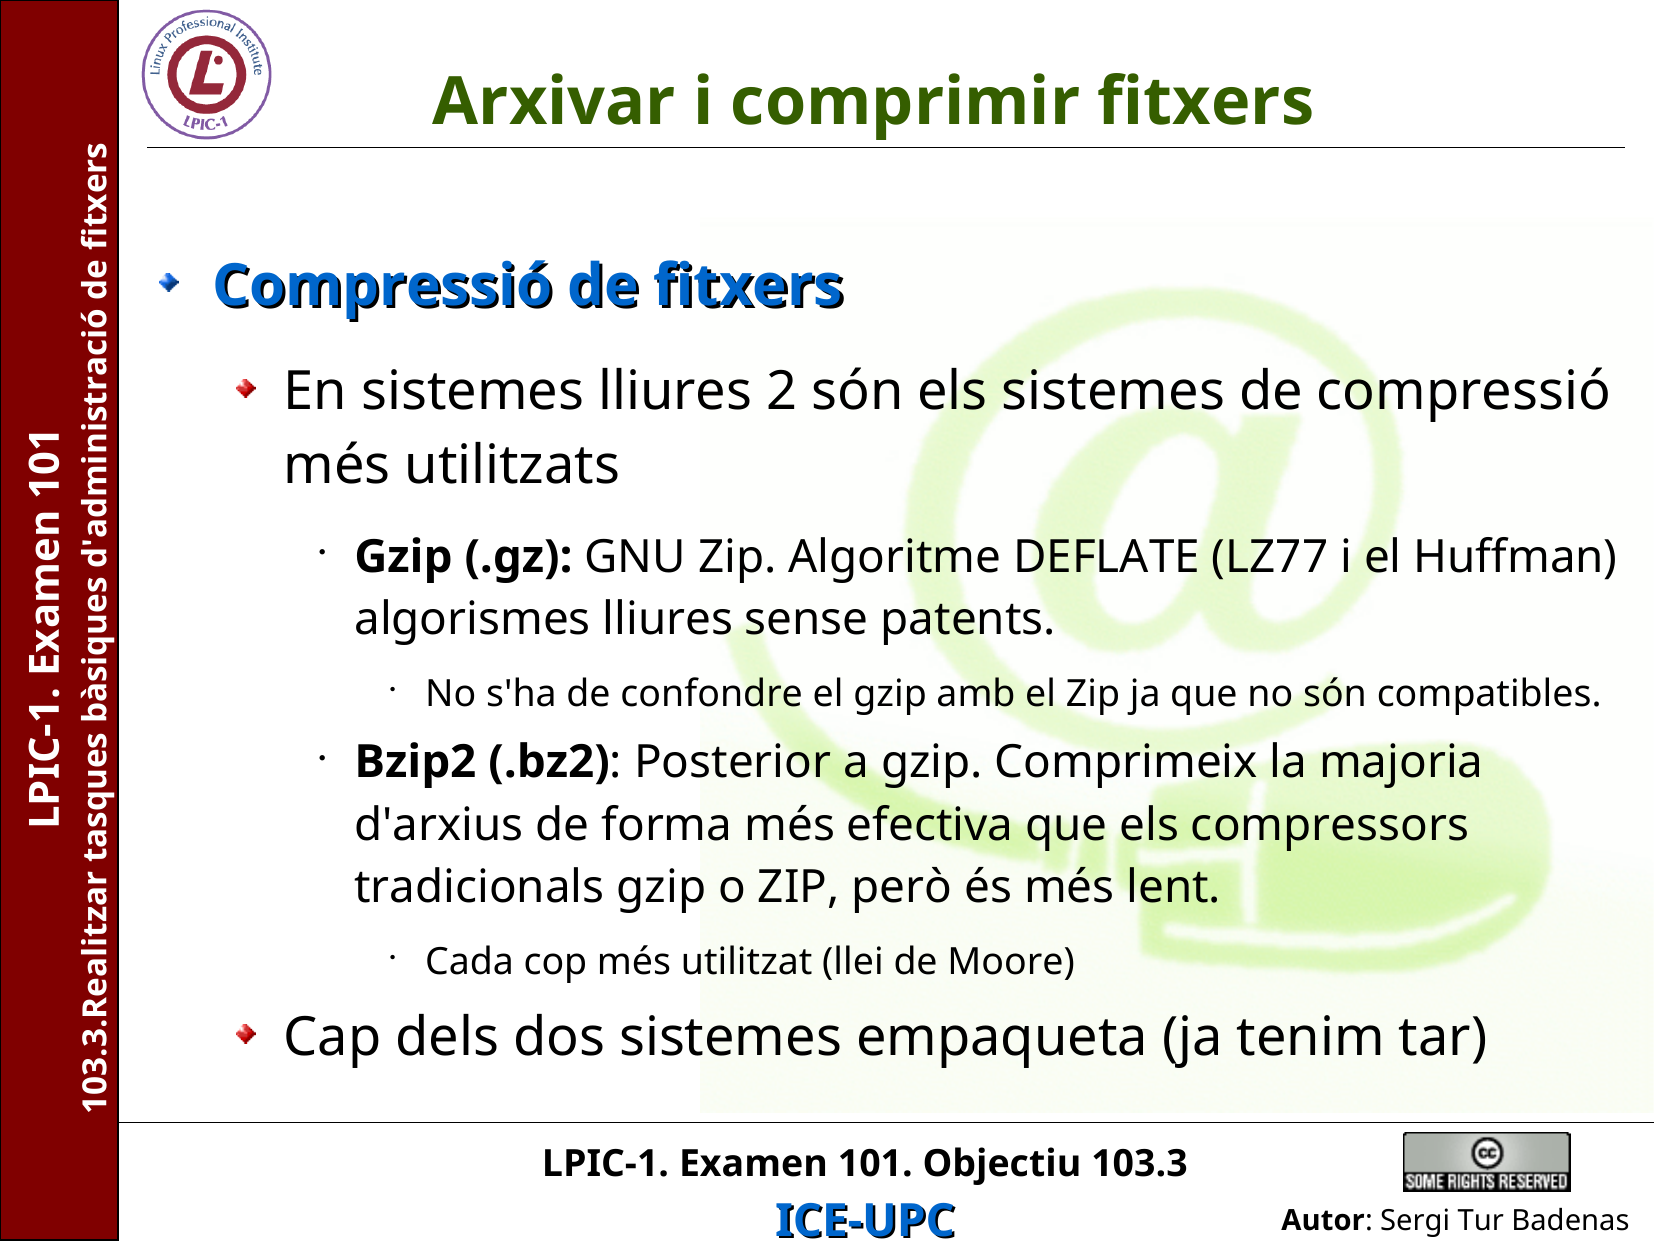

# Arxivar i comprimir fitxers
Compressió de fitxers
En sistemes lliures 2 són els sistemes de compressió més utilitzats
Gzip (.gz): GNU Zip. Algoritme DEFLATE (LZ77 i el Huffman) algorismes lliures sense patents.
No s'ha de confondre el gzip amb el Zip ja que no són compatibles.
Bzip2 (.bz2): Posterior a gzip. Comprimeix la majoria d'arxius de forma més efectiva que els compressors tradicionals gzip o ZIP, però és més lent.
Cada cop més utilitzat (llei de Moore)
Cap dels dos sistemes empaqueta (ja tenim tar)